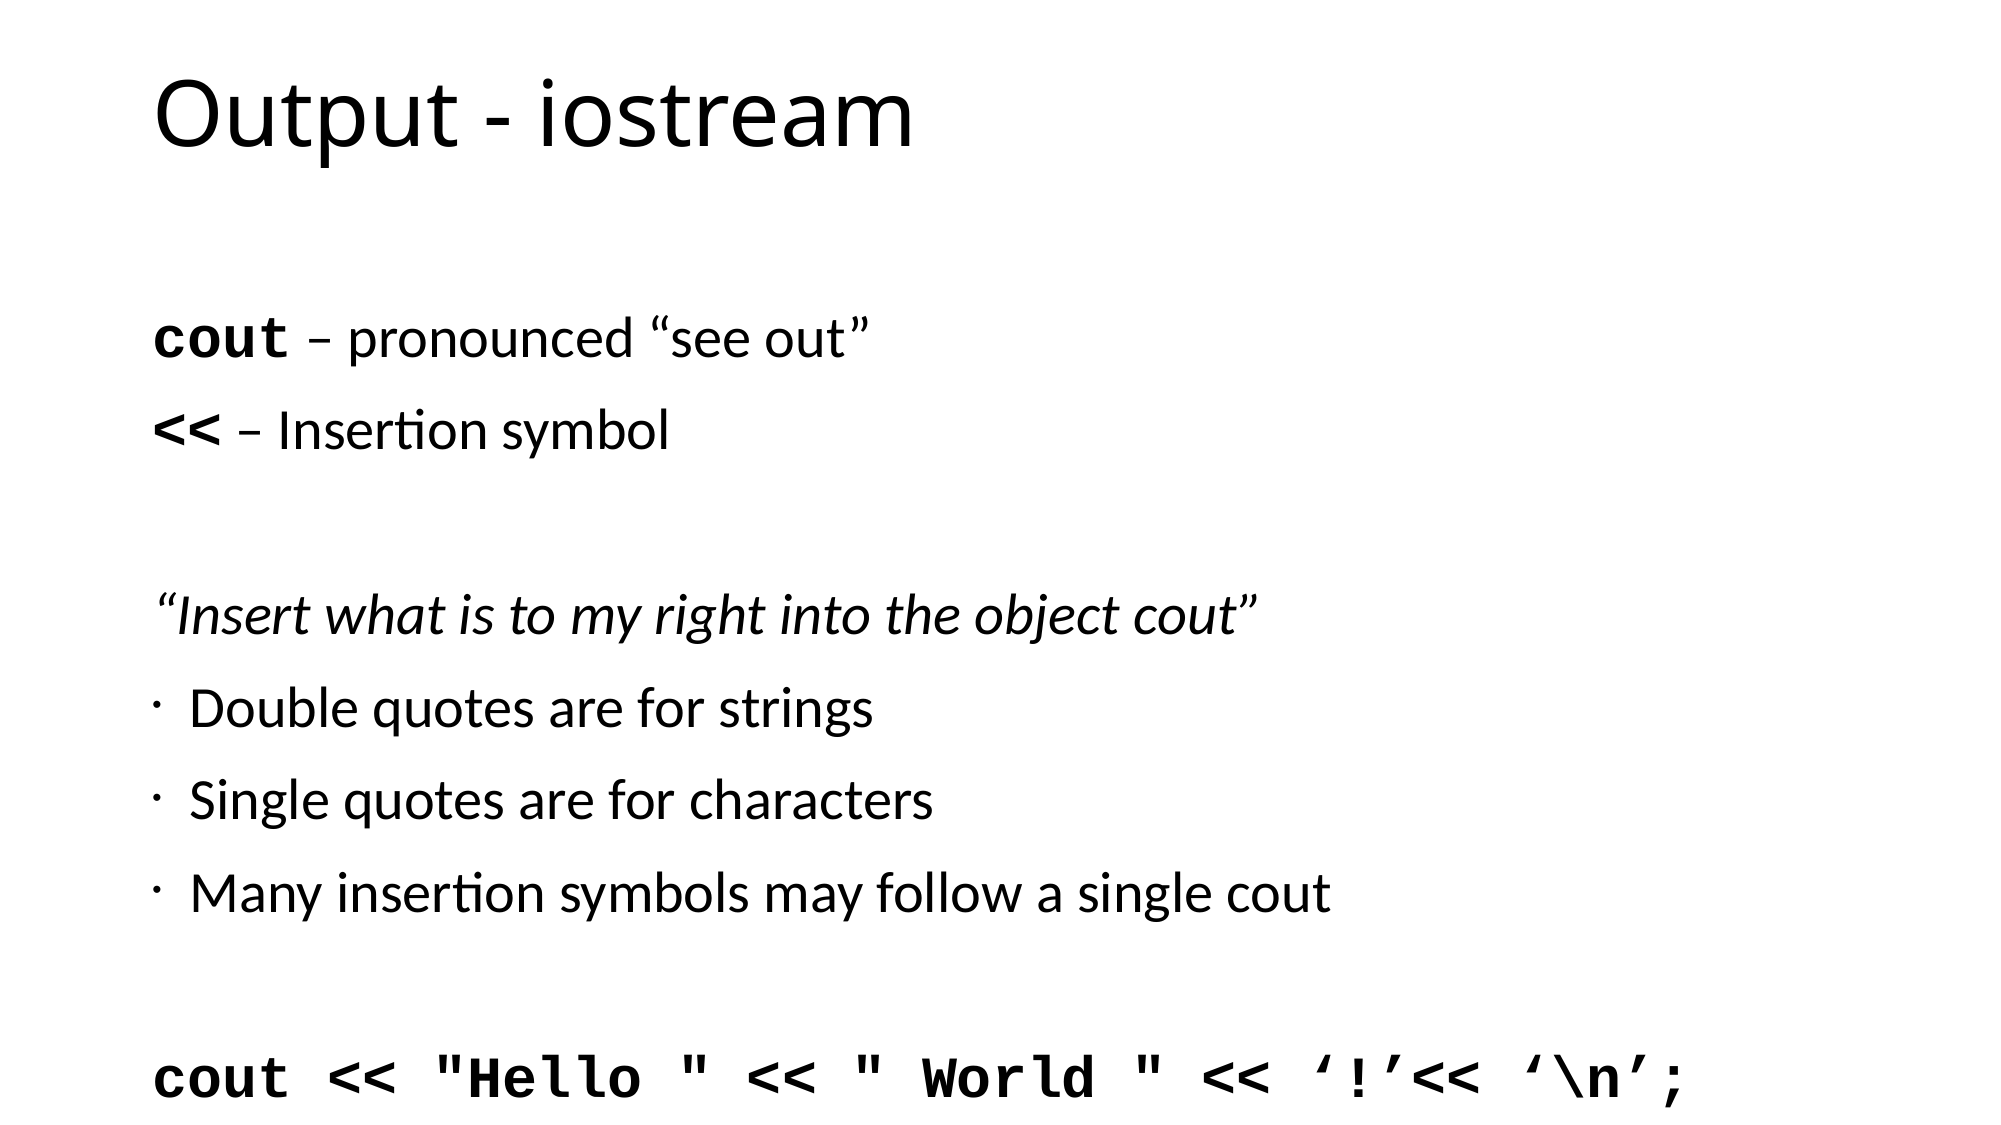

# Output - iostream
cout – pronounced “see out”
<< – Insertion symbol
“Insert what is to my right into the object cout”
Double quotes are for strings
Single quotes are for characters
Many insertion symbols may follow a single cout
cout << "Hello " << " World " << ‘!’<< ‘\n’;